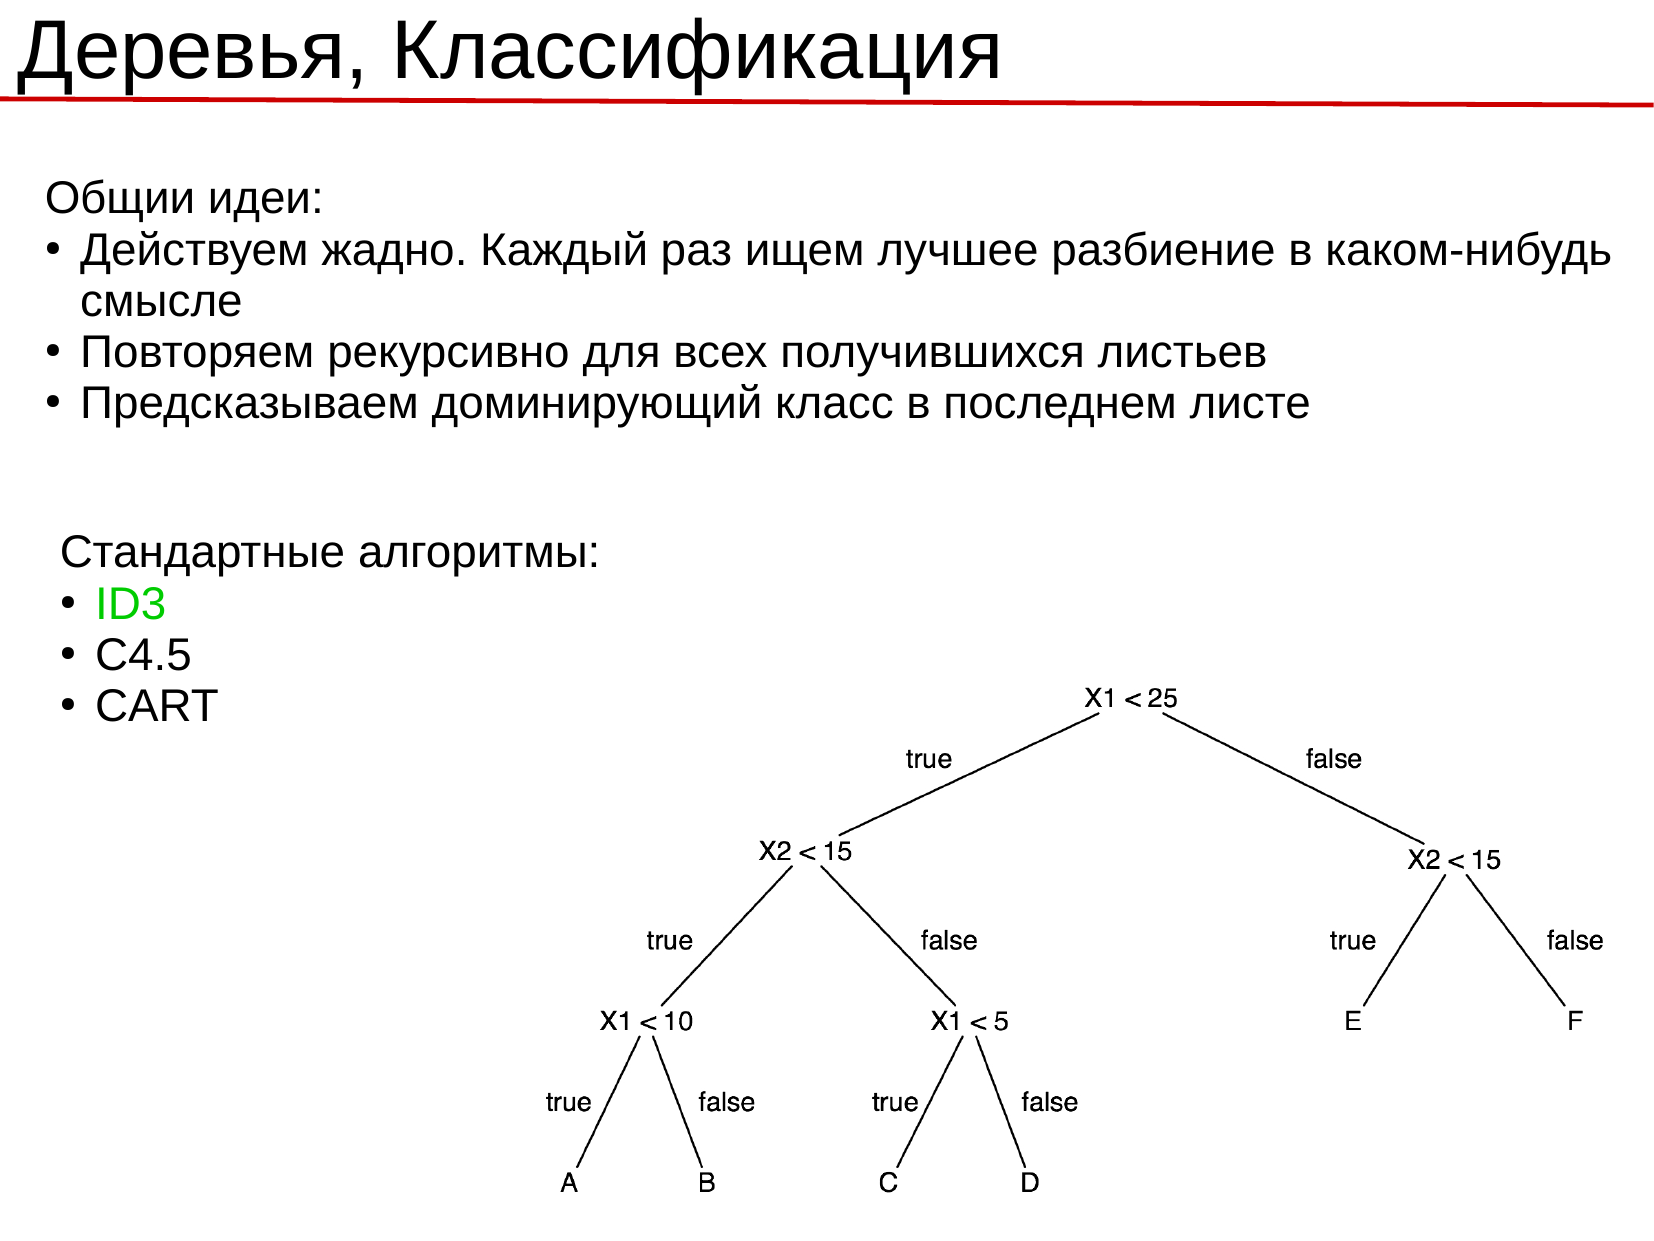

# Деревья, Классификация
Общии идеи:
Действуем жадно. Каждый раз ищем лучшее разбиение в каком-нибудь смысле
Повторяем рекурсивно для всех получившихся листьев
Предсказываем доминирующий класс в последнем листе
Стандартные алгоритмы:
ID3
C4.5
CART